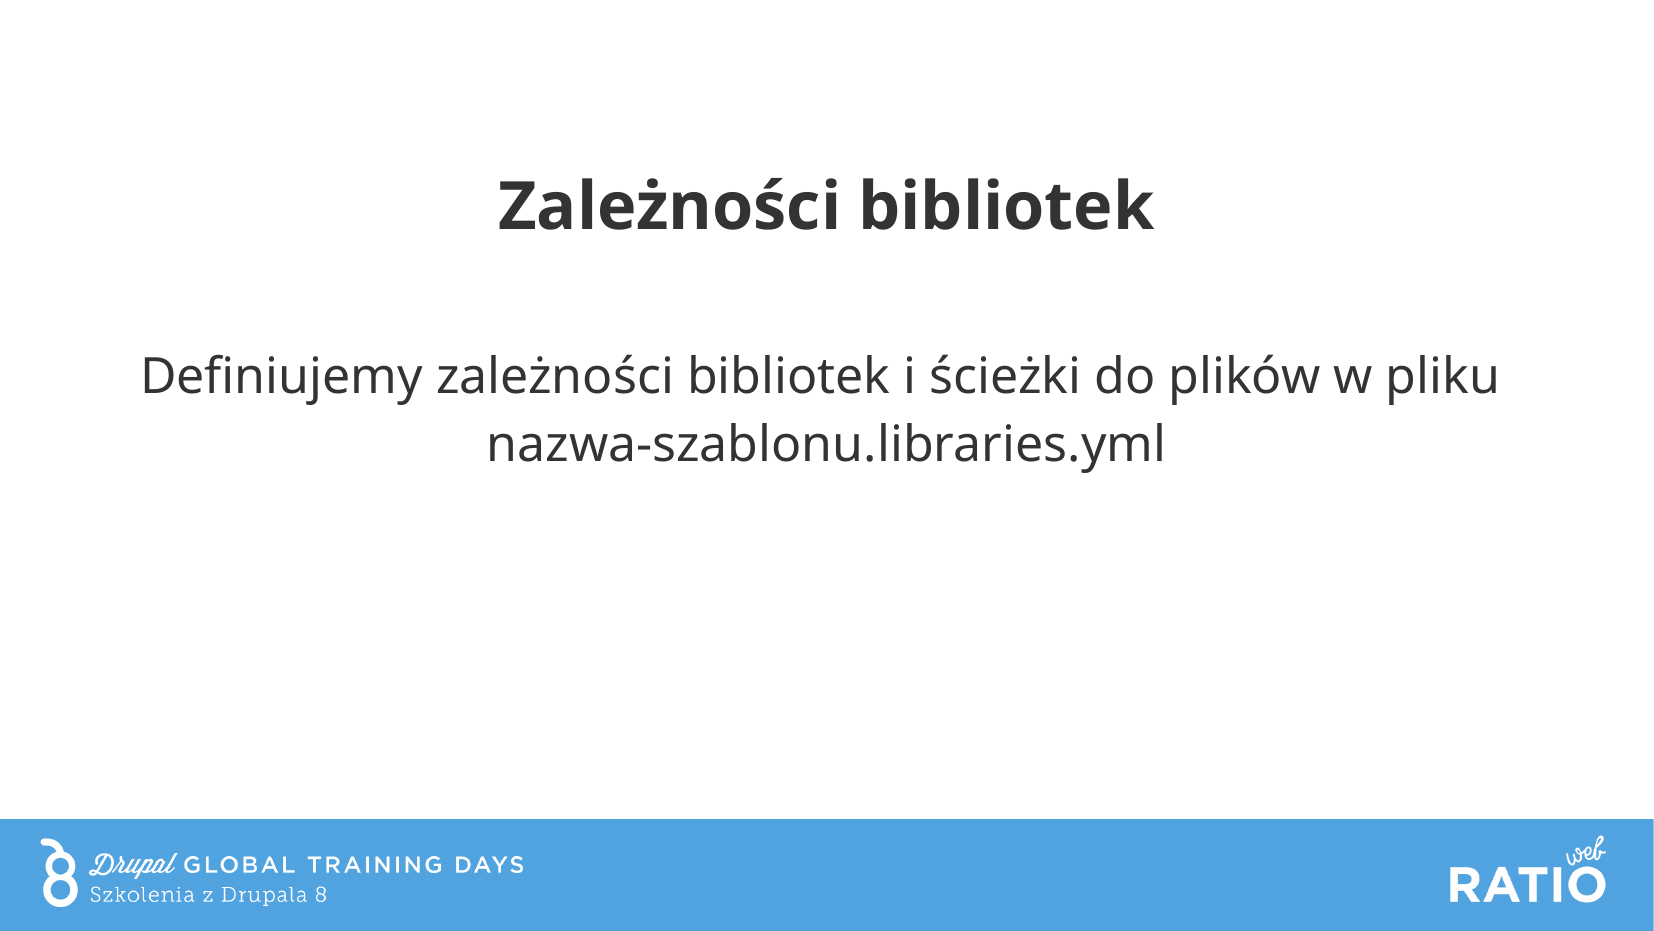

# Zależności bibliotek
Definiujemy zależności bibliotek i ścieżki do plików w pliku
nazwa-szablonu.libraries.yml